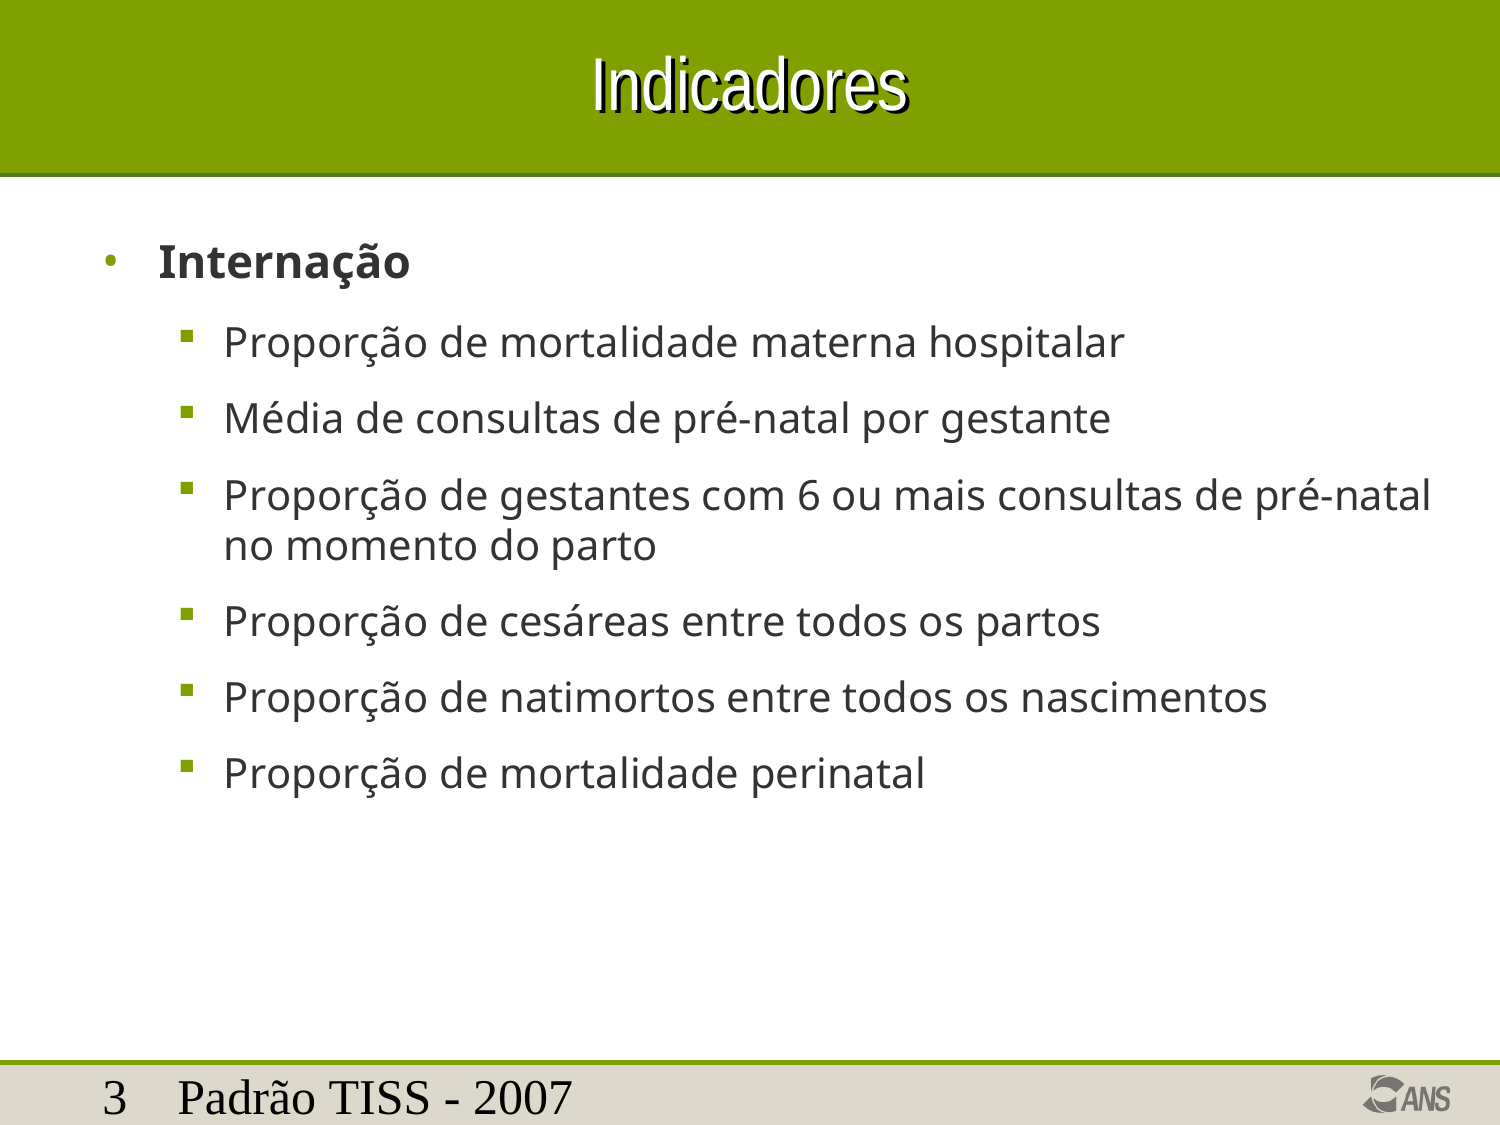

# Indicadores
Internação
Proporção de mortalidade materna hospitalar
Média de consultas de pré-natal por gestante
Proporção de gestantes com 6 ou mais consultas de pré-natal no momento do parto
Proporção de cesáreas entre todos os partos
Proporção de natimortos entre todos os nascimentos
Proporção de mortalidade perinatal
31
Padrão TISS - 2007